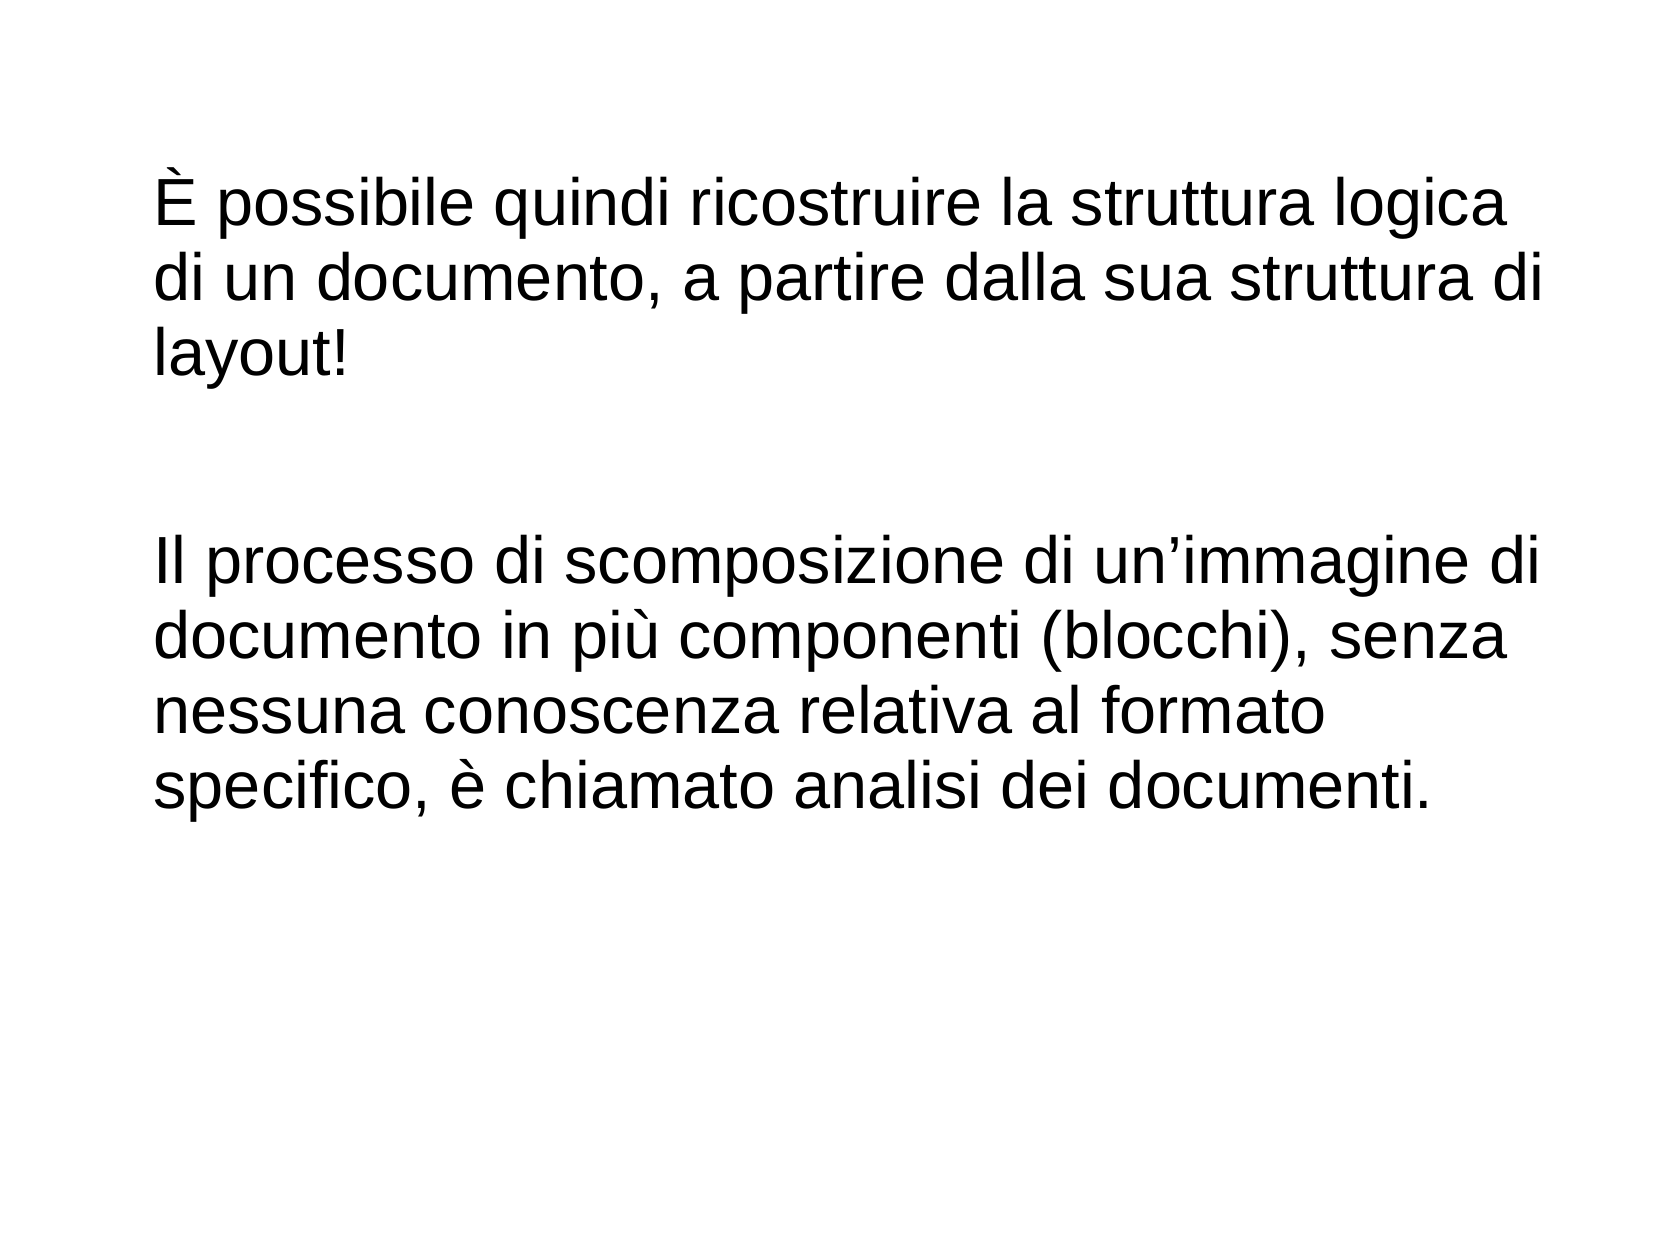

# È possibile quindi ricostruire la struttura logica di un documento, a partire dalla sua struttura di layout!
Il processo di scomposizione di un’immagine di documento in più componenti (blocchi), senza nessuna conoscenza relativa al formato specifico, è chiamato analisi dei documenti.